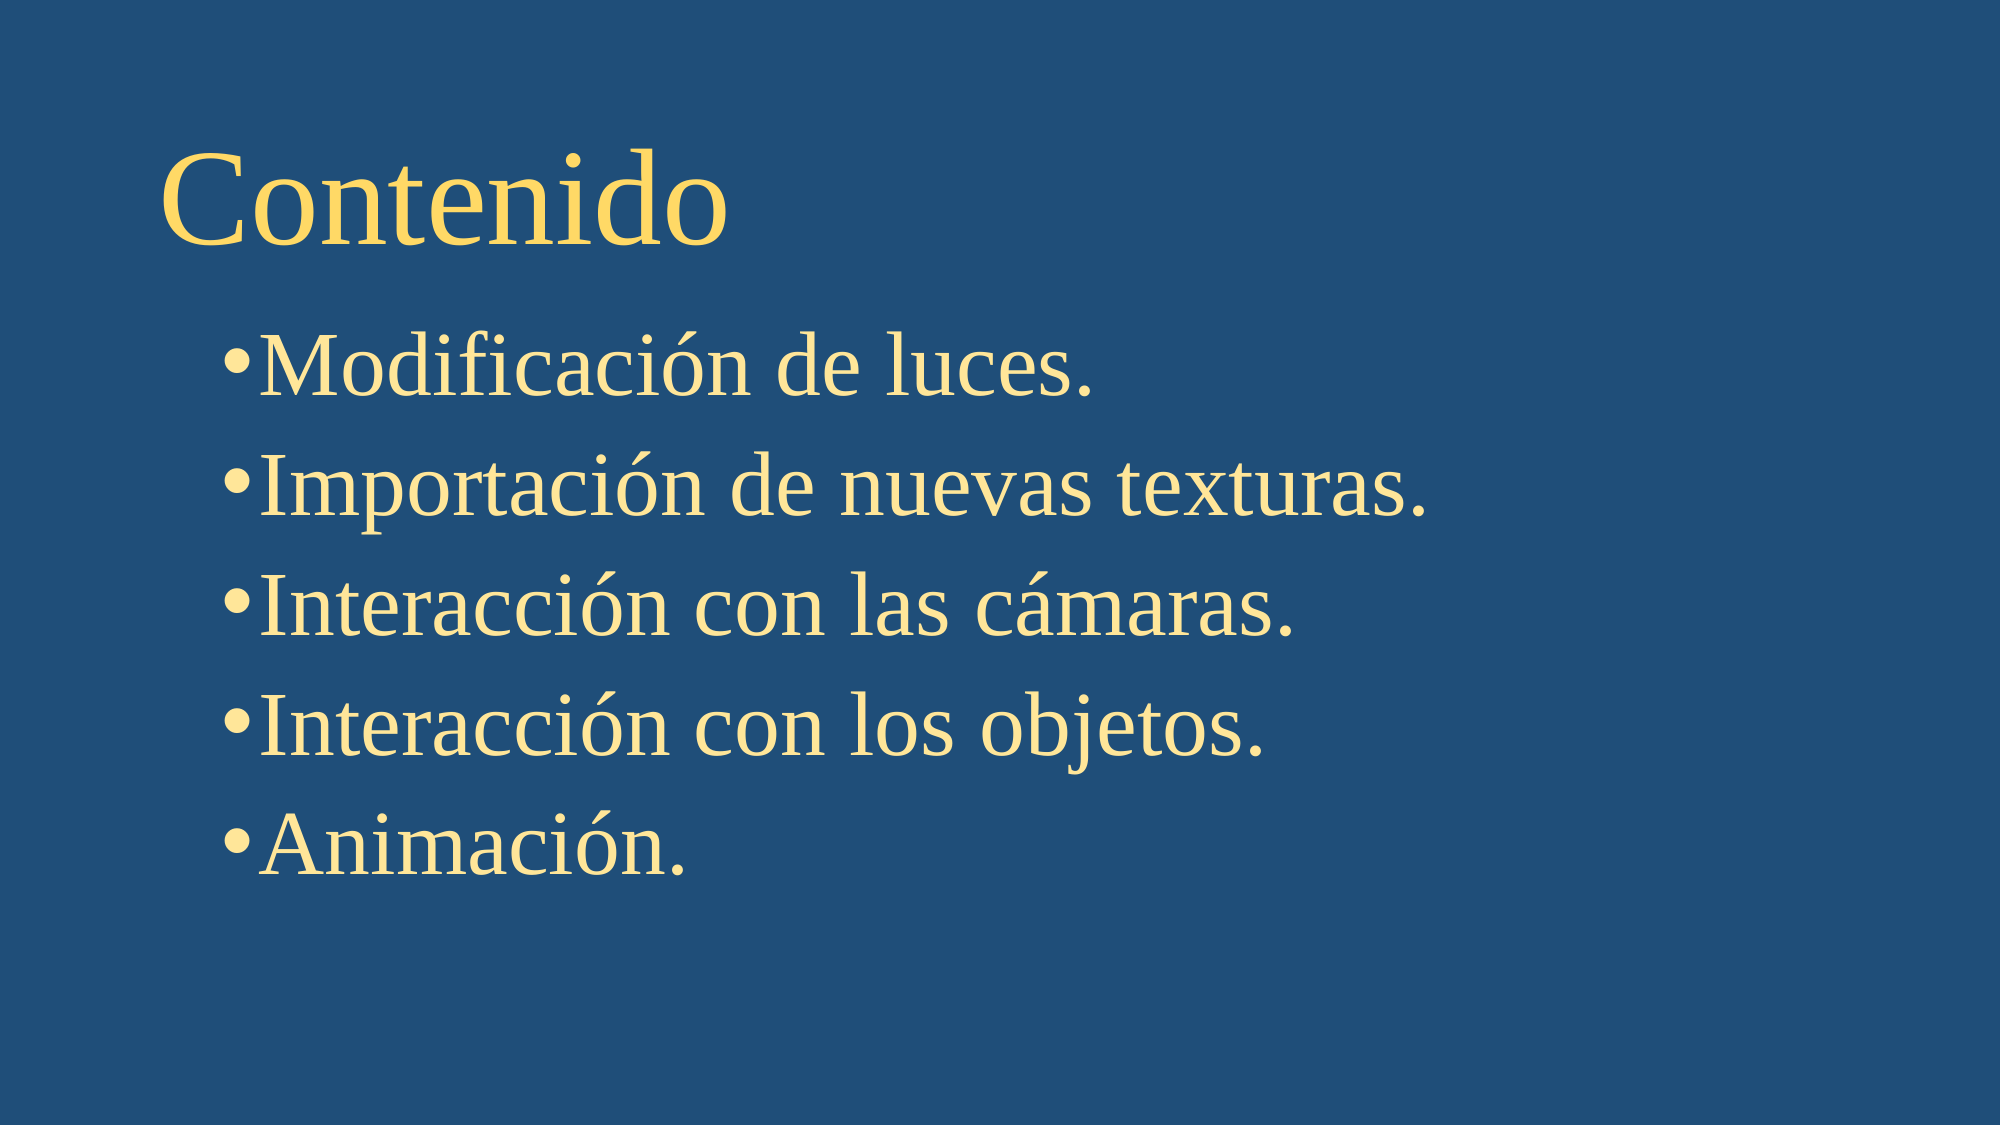

# Contenido
Modificación de luces.
Importación de nuevas texturas.
Interacción con las cámaras.
Interacción con los objetos.
Animación.